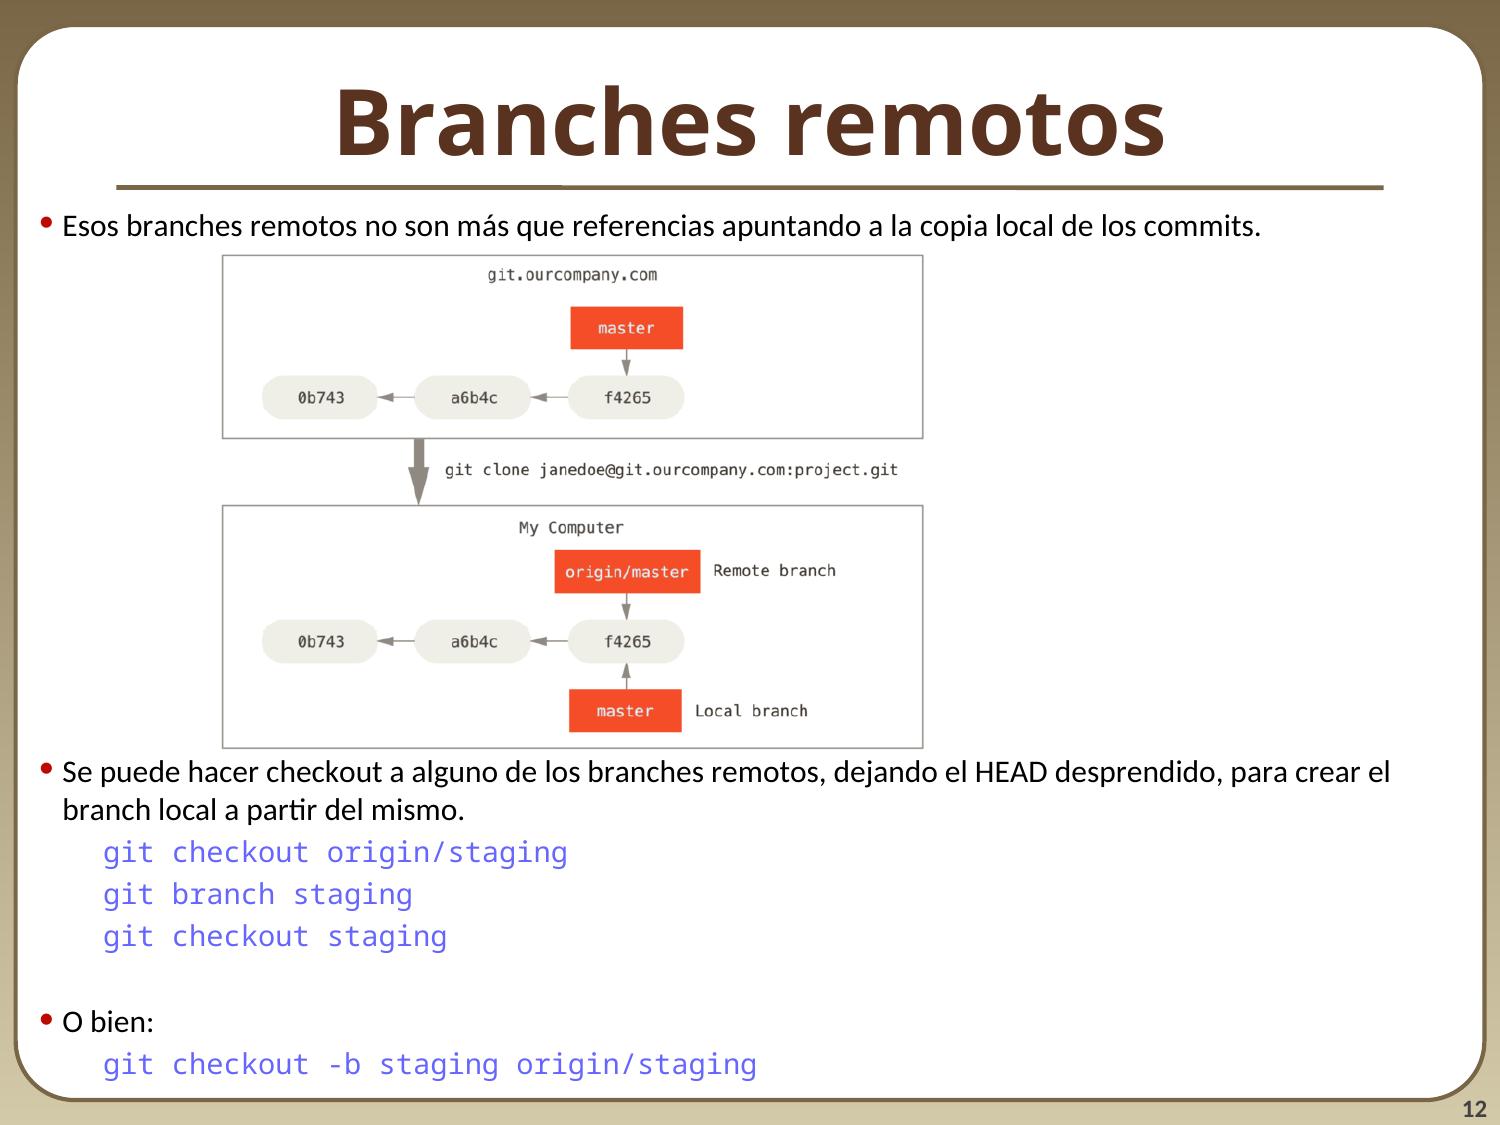

# Branches remotos
Esos branches remotos no son más que referencias apuntando a la copia local de los commits.
Se puede hacer checkout a alguno de los branches remotos, dejando el HEAD desprendido, para crear el branch local a partir del mismo.
git checkout origin/staging
git branch staging
git checkout staging
O bien:
git checkout -b staging origin/staging